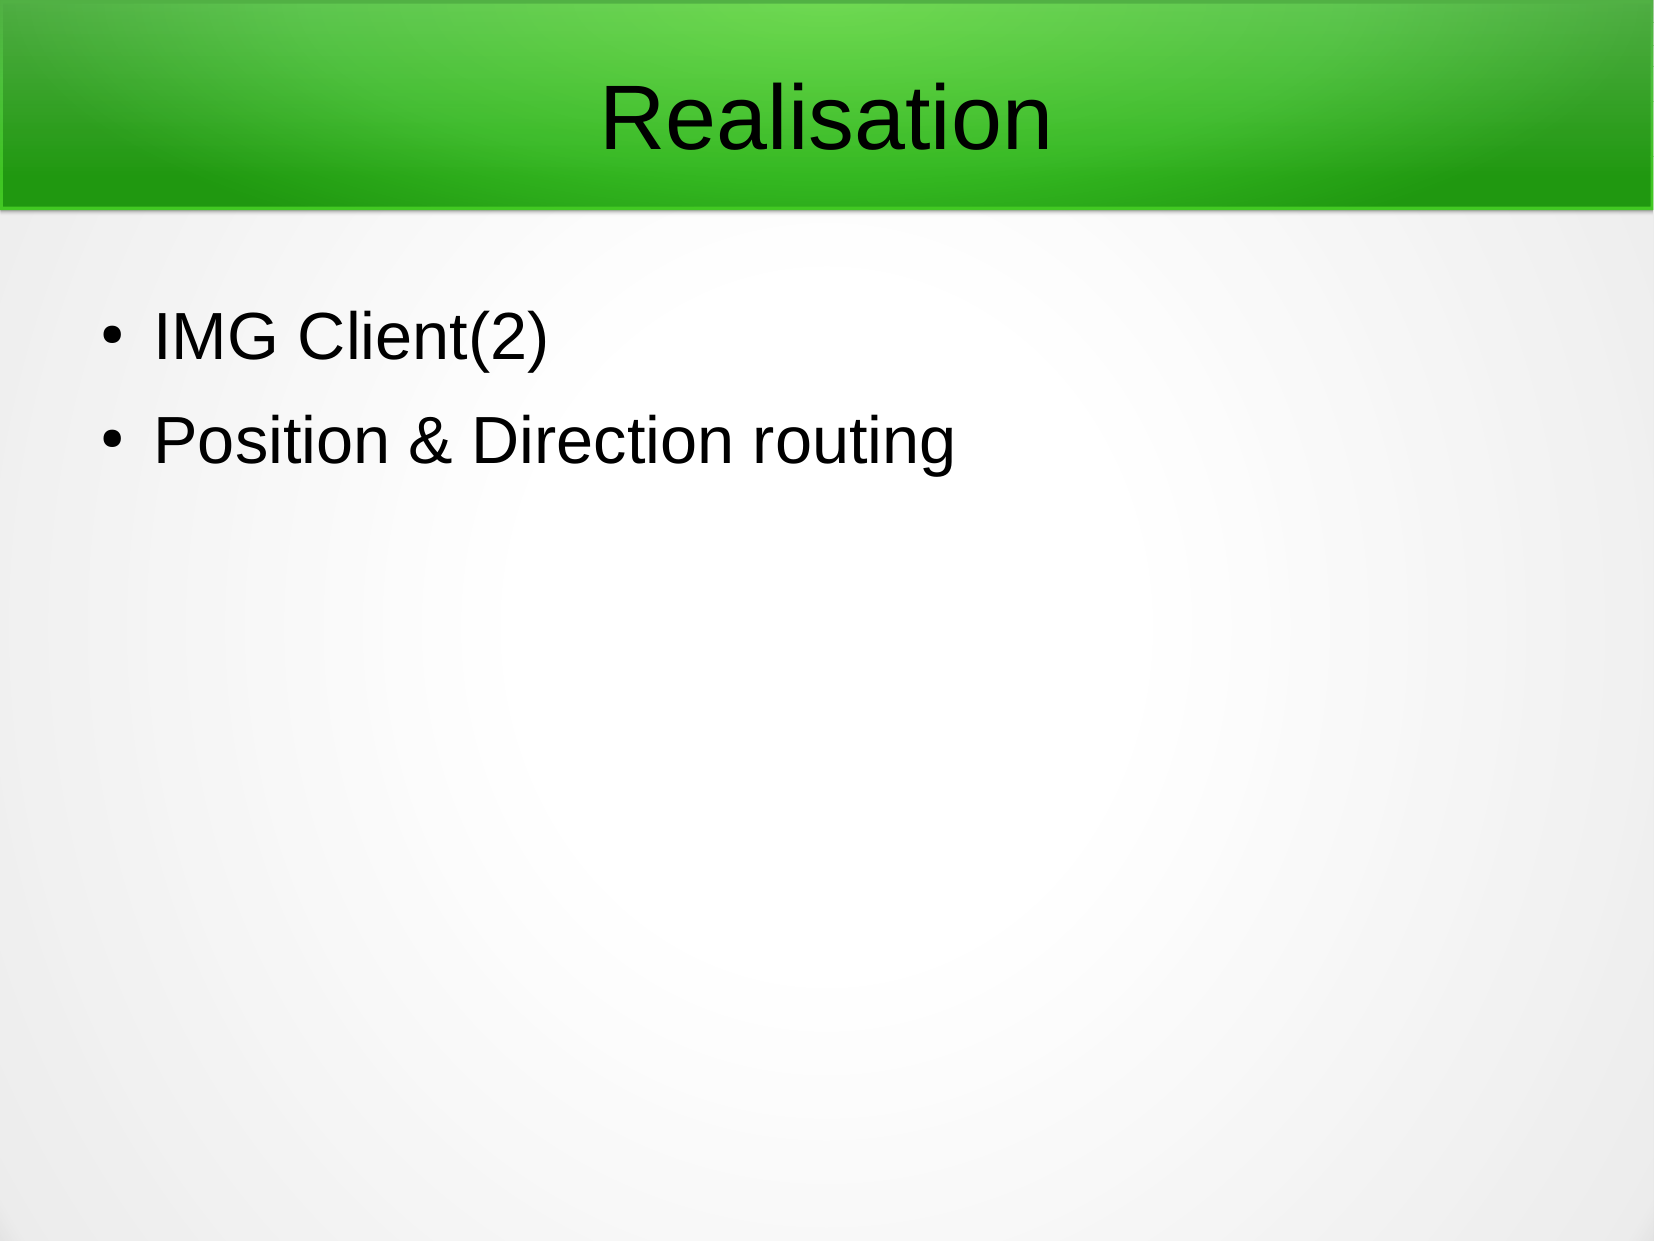

# Realisation
IMG Client(2)
Position & Direction routing